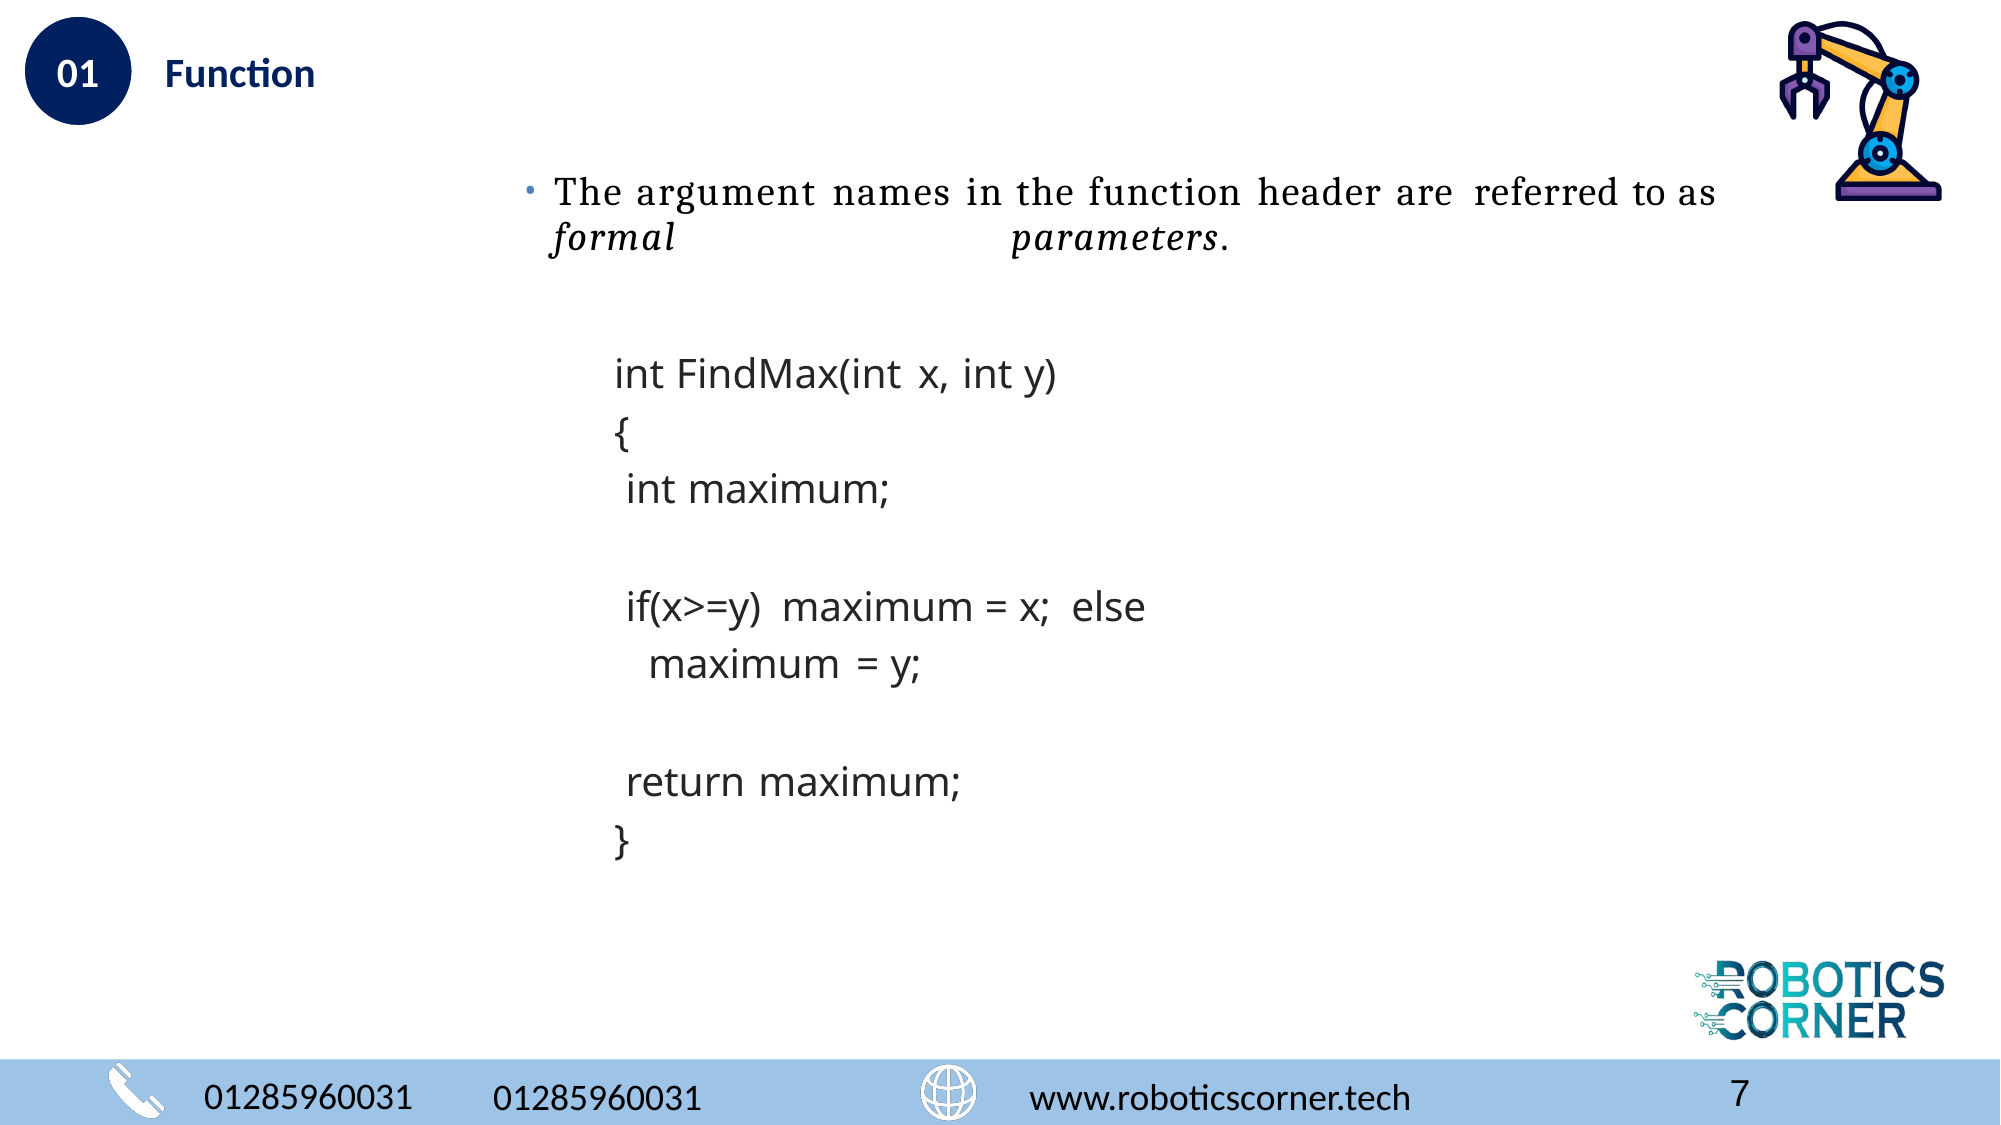

01
Function
The argument names in the function header are referred to as formal	parameters.
int FindMax(int x, int y)
{
int maximum;
if(x>=y) maximum = x; else
maximum = y;
return maximum;
}
Function Definition
(cont.)